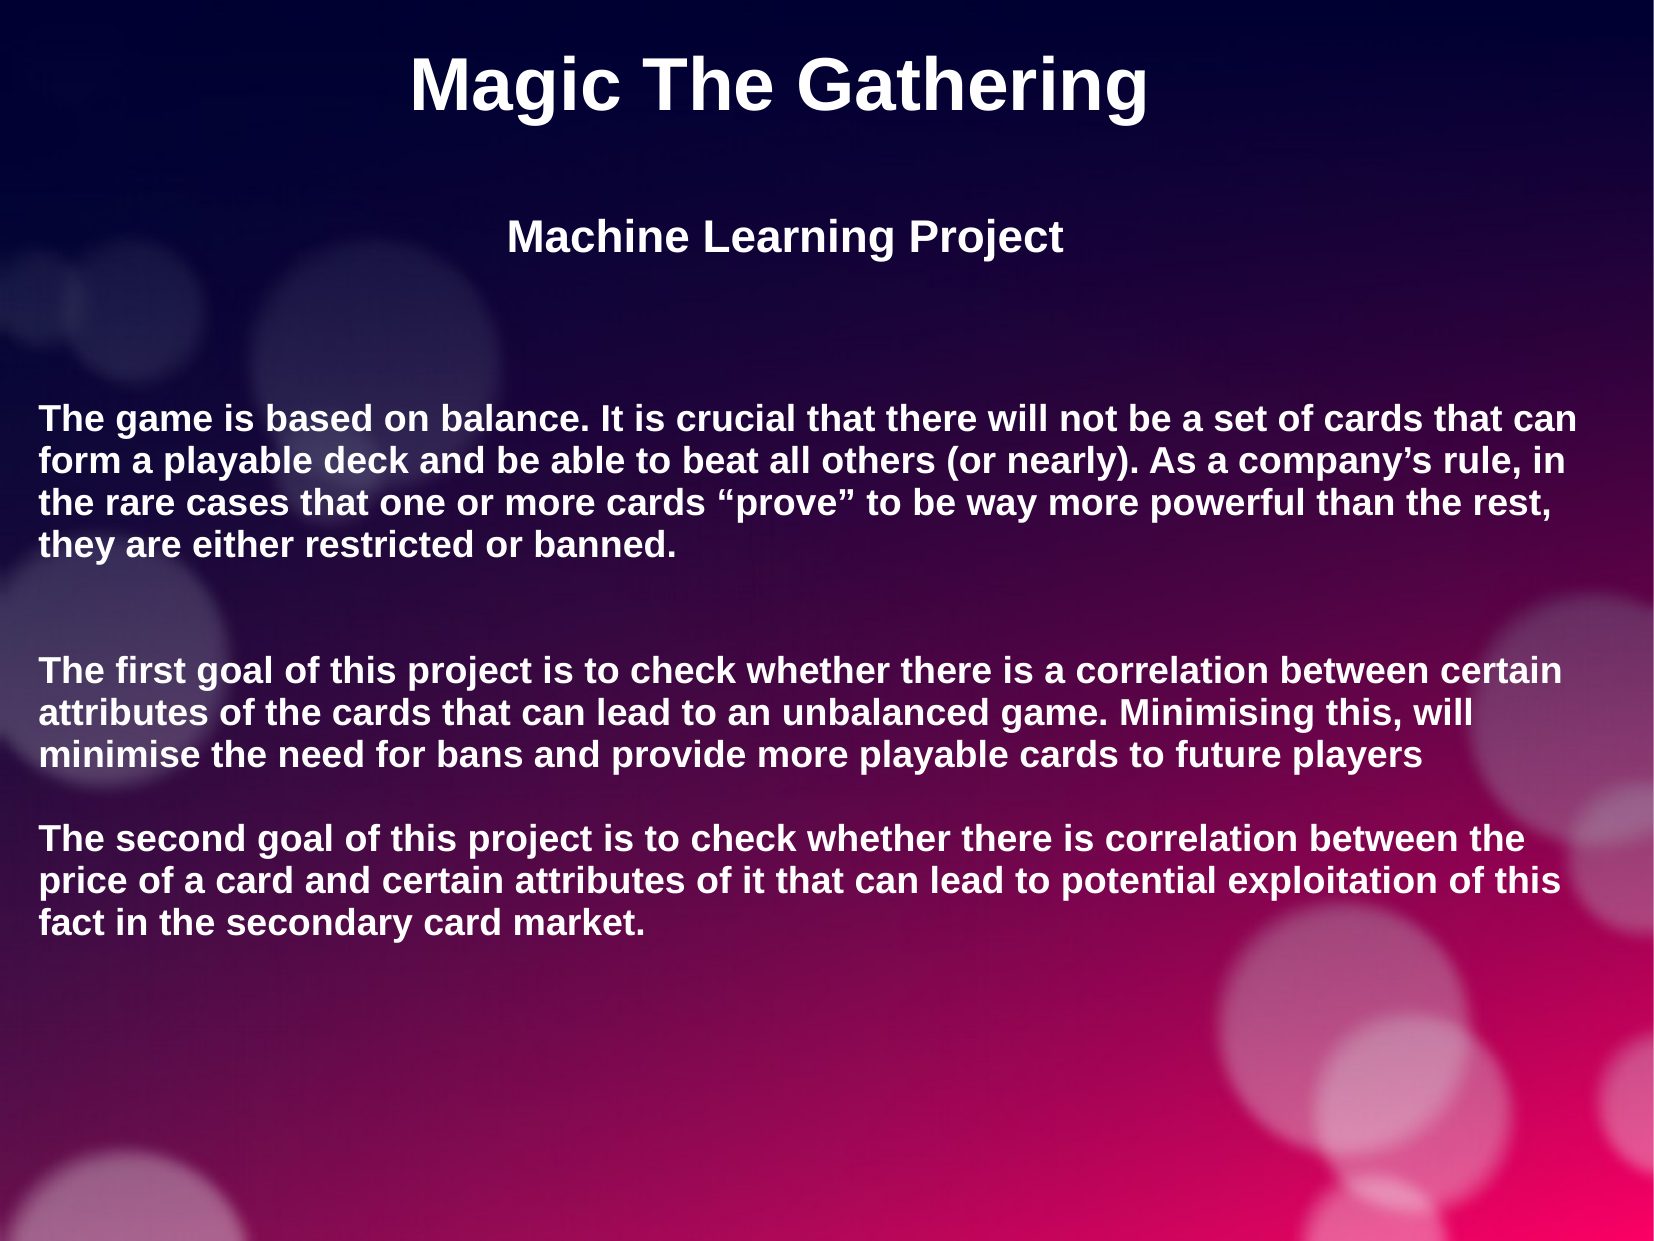

Magic The Gathering
Machine Learning Project
The game is based on balance. It is crucial that there will not be a set of cards that can form a playable deck and be able to beat all others (or nearly). As a company’s rule, in the rare cases that one or more cards “prove” to be way more powerful than the rest, they are either restricted or banned.
The first goal of this project is to check whether there is a correlation between certain attributes of the cards that can lead to an unbalanced game. Minimising this, will minimise the need for bans and provide more playable cards to future players
The second goal of this project is to check whether there is correlation between the price of a card and certain attributes of it that can lead to potential exploitation of this fact in the secondary card market.